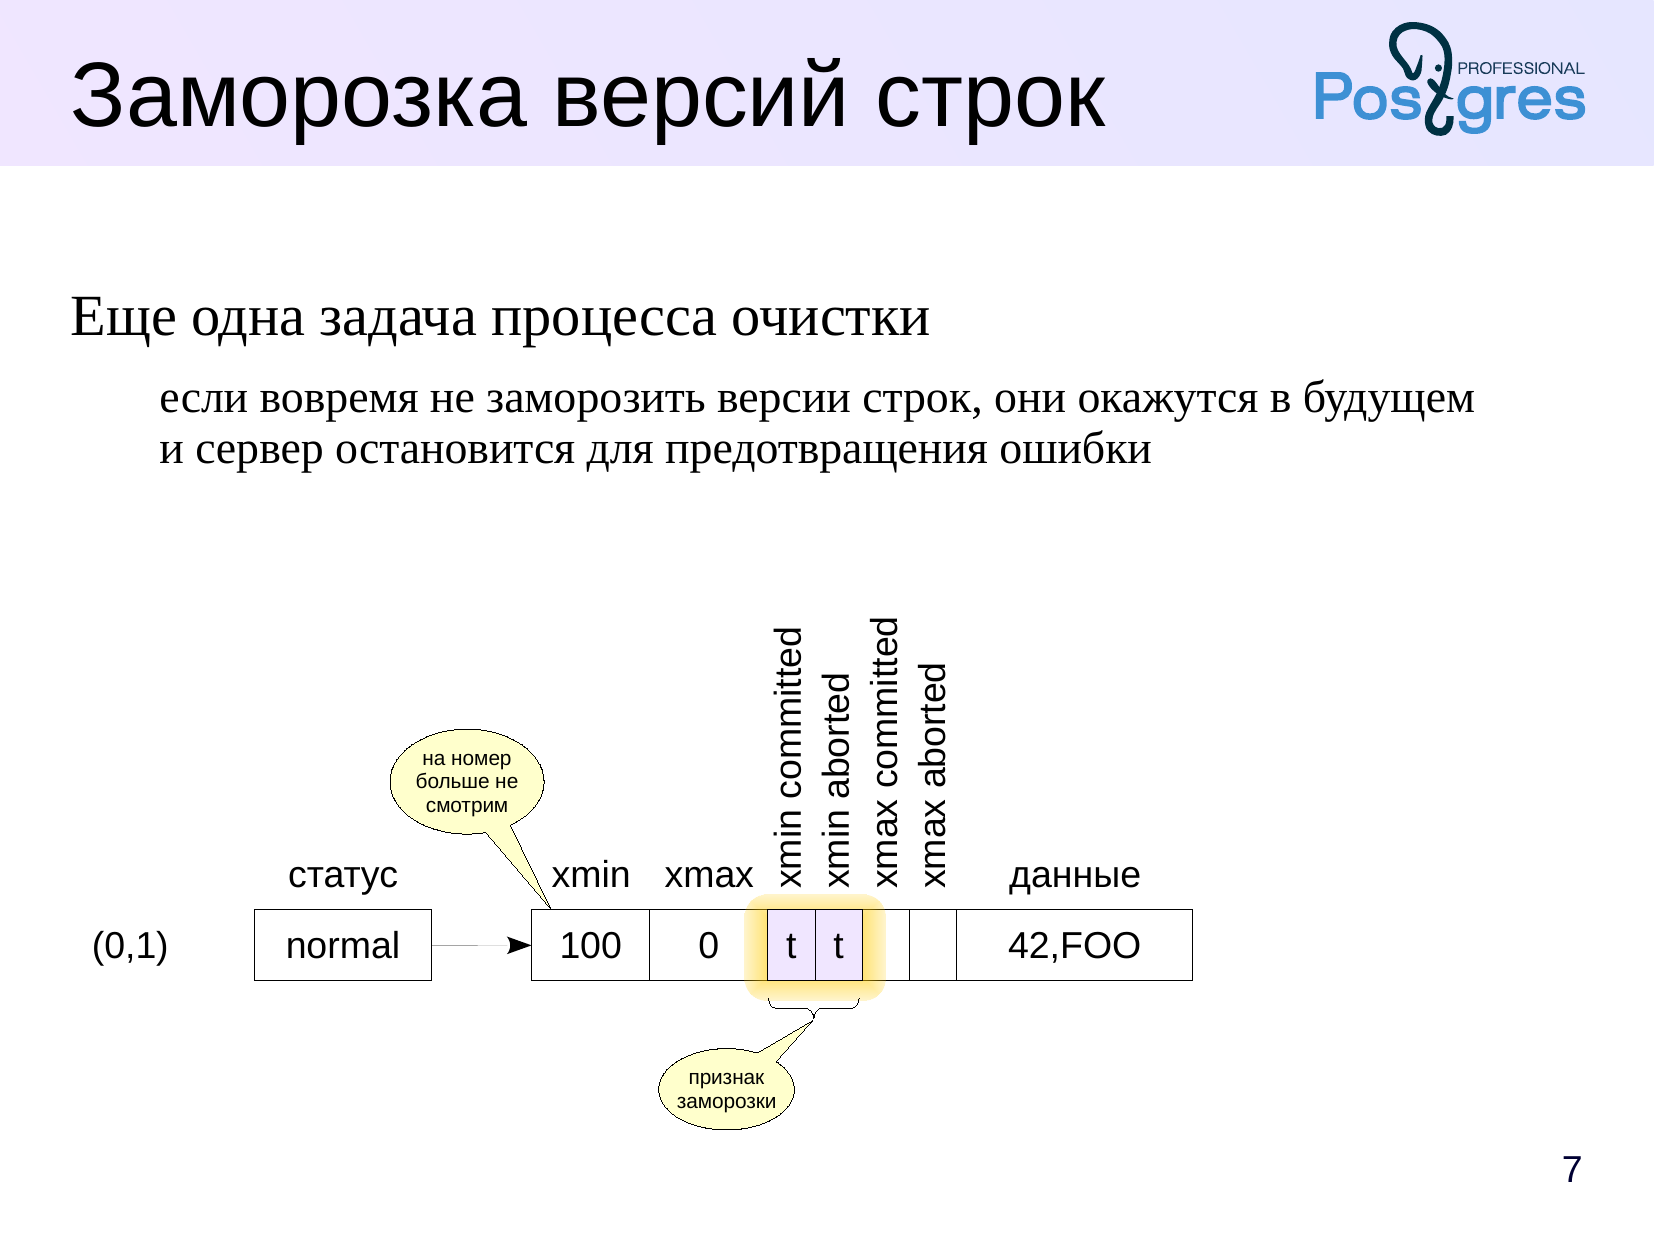

# Заморозка версий строк
Еще одна задача процесса очистки
если вовремя не заморозить версии строк, они окажутся в будущем
и сервер остановится для предотвращения ошибки
xmax aborted
xmax committed
xmin committed
xmin aborted
на номер
больше не
смотрим
xmin
xmax
данные
статус
100
0
t
t
42,FOO
(0,1)
normal
признак
заморозки